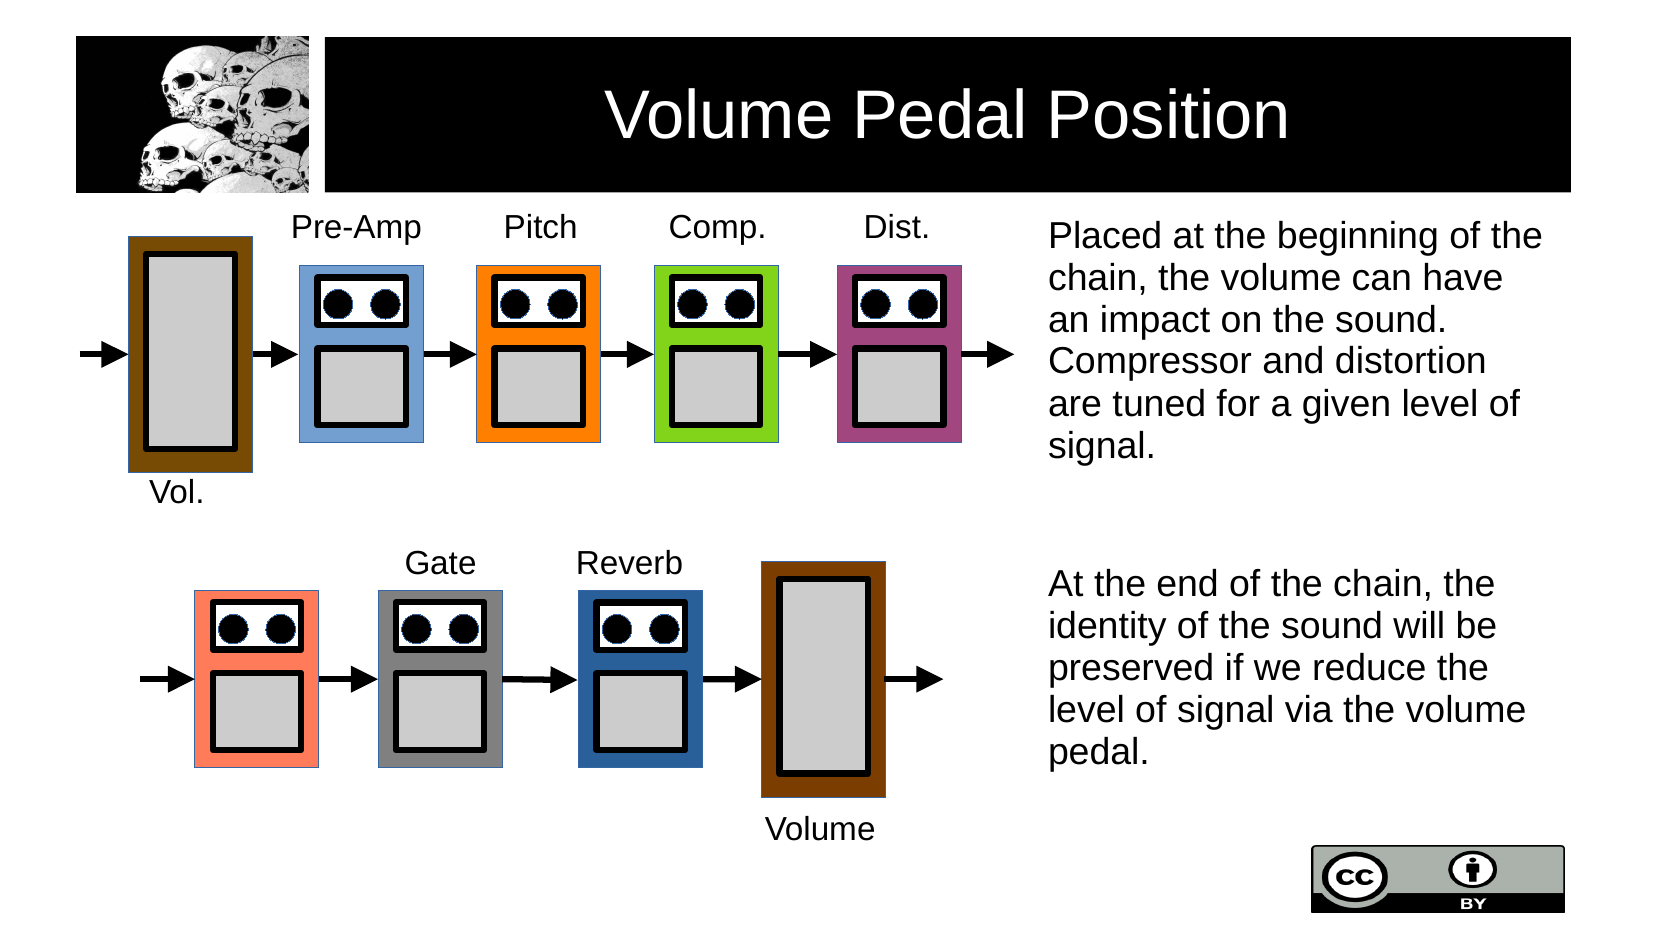

# Volume Pedal Position
Pre-Amp
Pitch
Comp.
Dist.
Placed at the beginning of the chain, the volume can have an impact on the sound. Compressor and distortion are tuned for a given level of signal.
Vol.
Gate
Reverb
At the end of the chain, the identity of the sound will be preserved if we reduce the level of signal via the volume pedal.
Volume